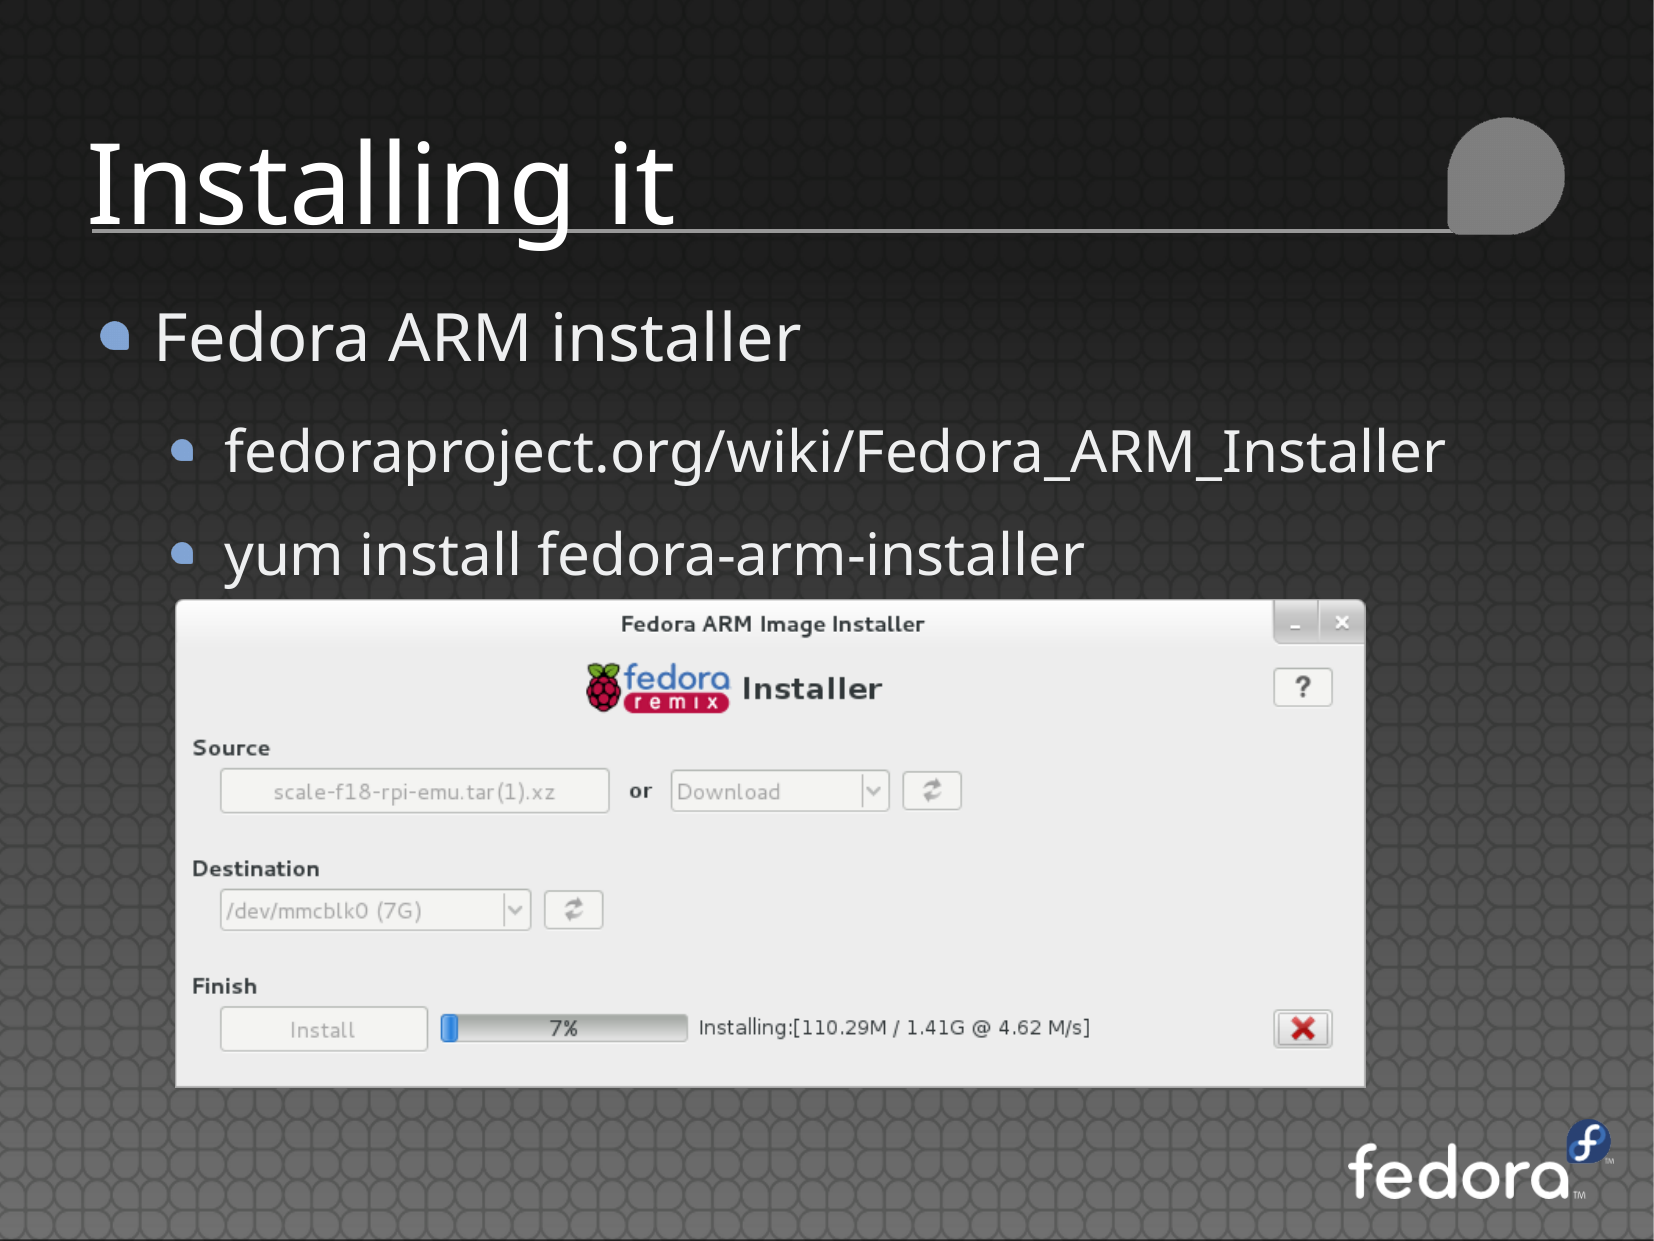

# Installing it
Fedora ARM installer
fedoraproject.org/wiki/Fedora_ARM_Installer
yum install fedora-arm-installer